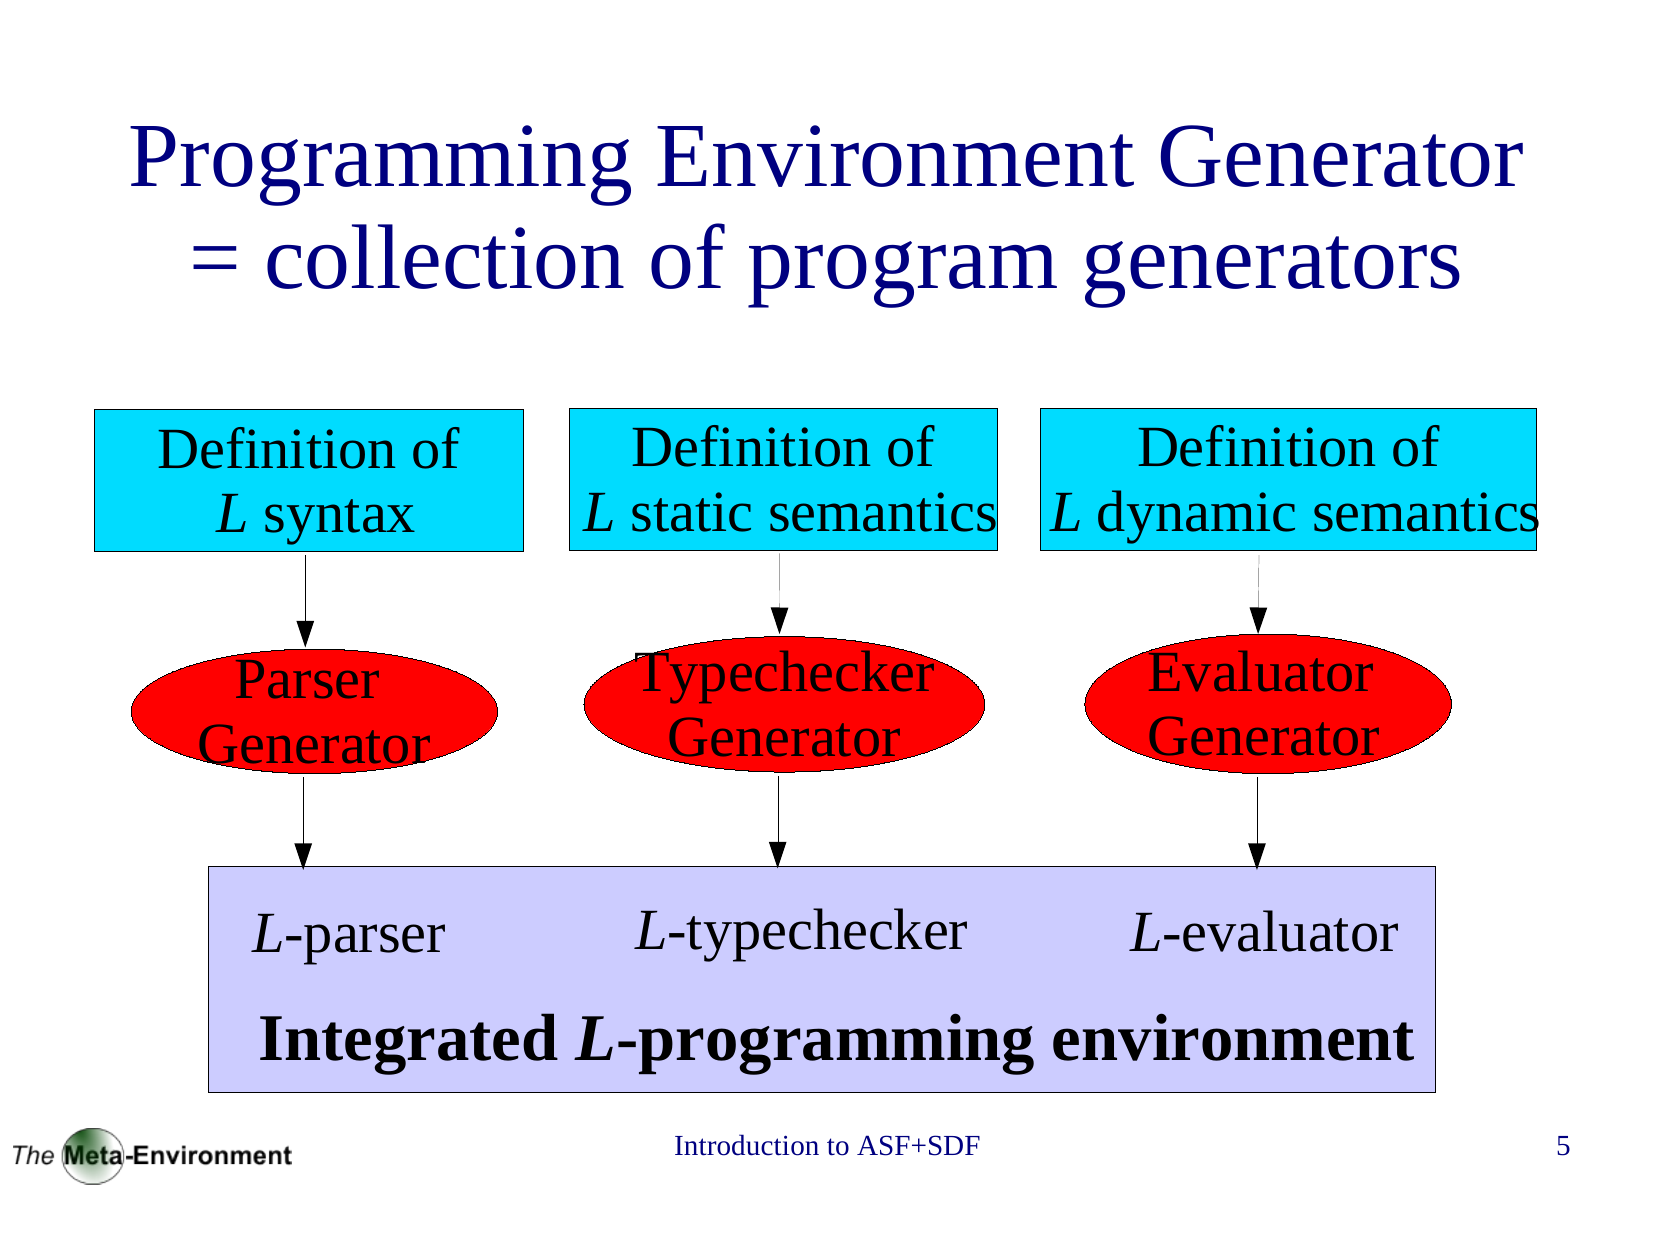

# Programming Environment Generator = collection of program generators
Definition of
 L static semantics
Definition of
 L dynamic semantics
Definition of
 L syntax
Typechecker
Generator
L-typechecker
Parser
Generator
L-parser
Evaluator
Generator
L-evaluator
Integrated L-programming environment
5